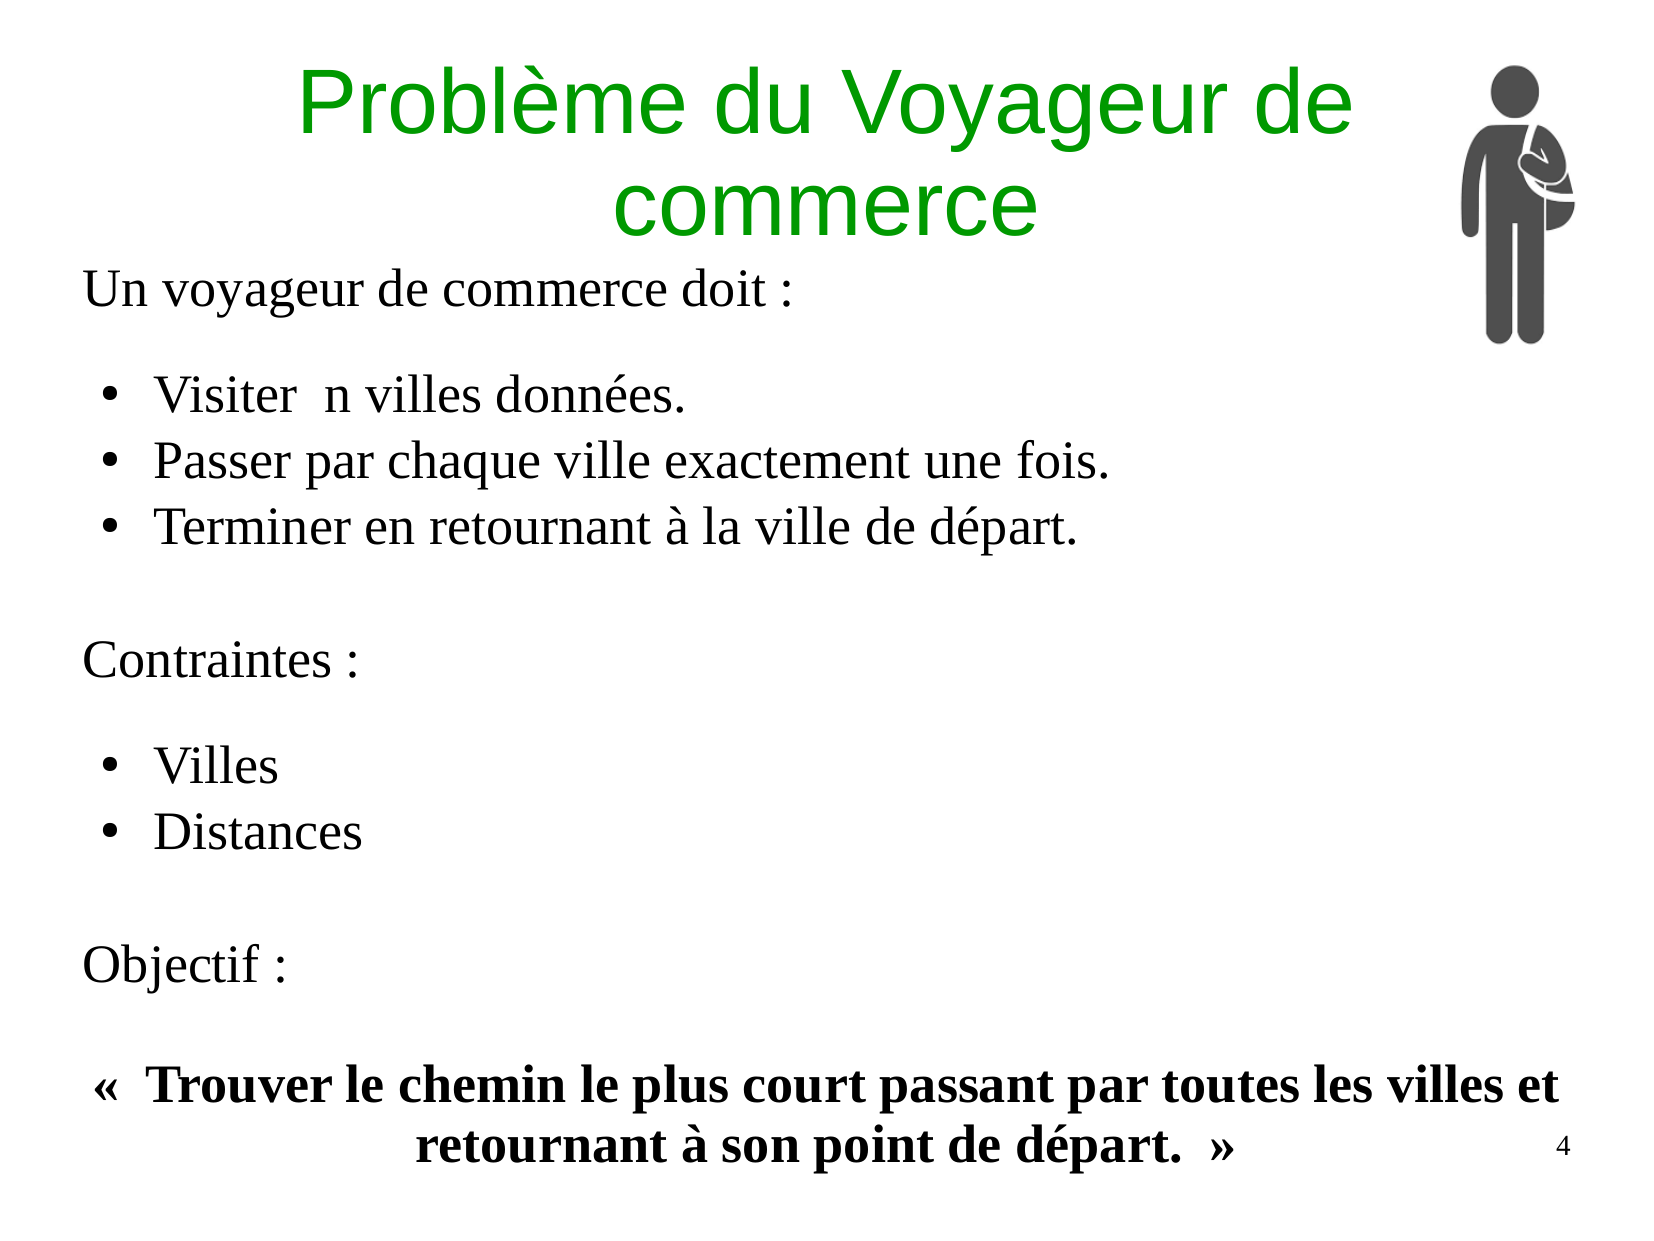

# Problème du Voyageur de commerce
Un voyageur de commerce doit :
Visiter  n villes données.
Passer par chaque ville exactement une fois.
Terminer en retournant à la ville de départ.
Contraintes :
Villes
Distances
Objectif :
«  Trouver le chemin le plus court passant par toutes les villes et retournant à son point de départ.  »
4